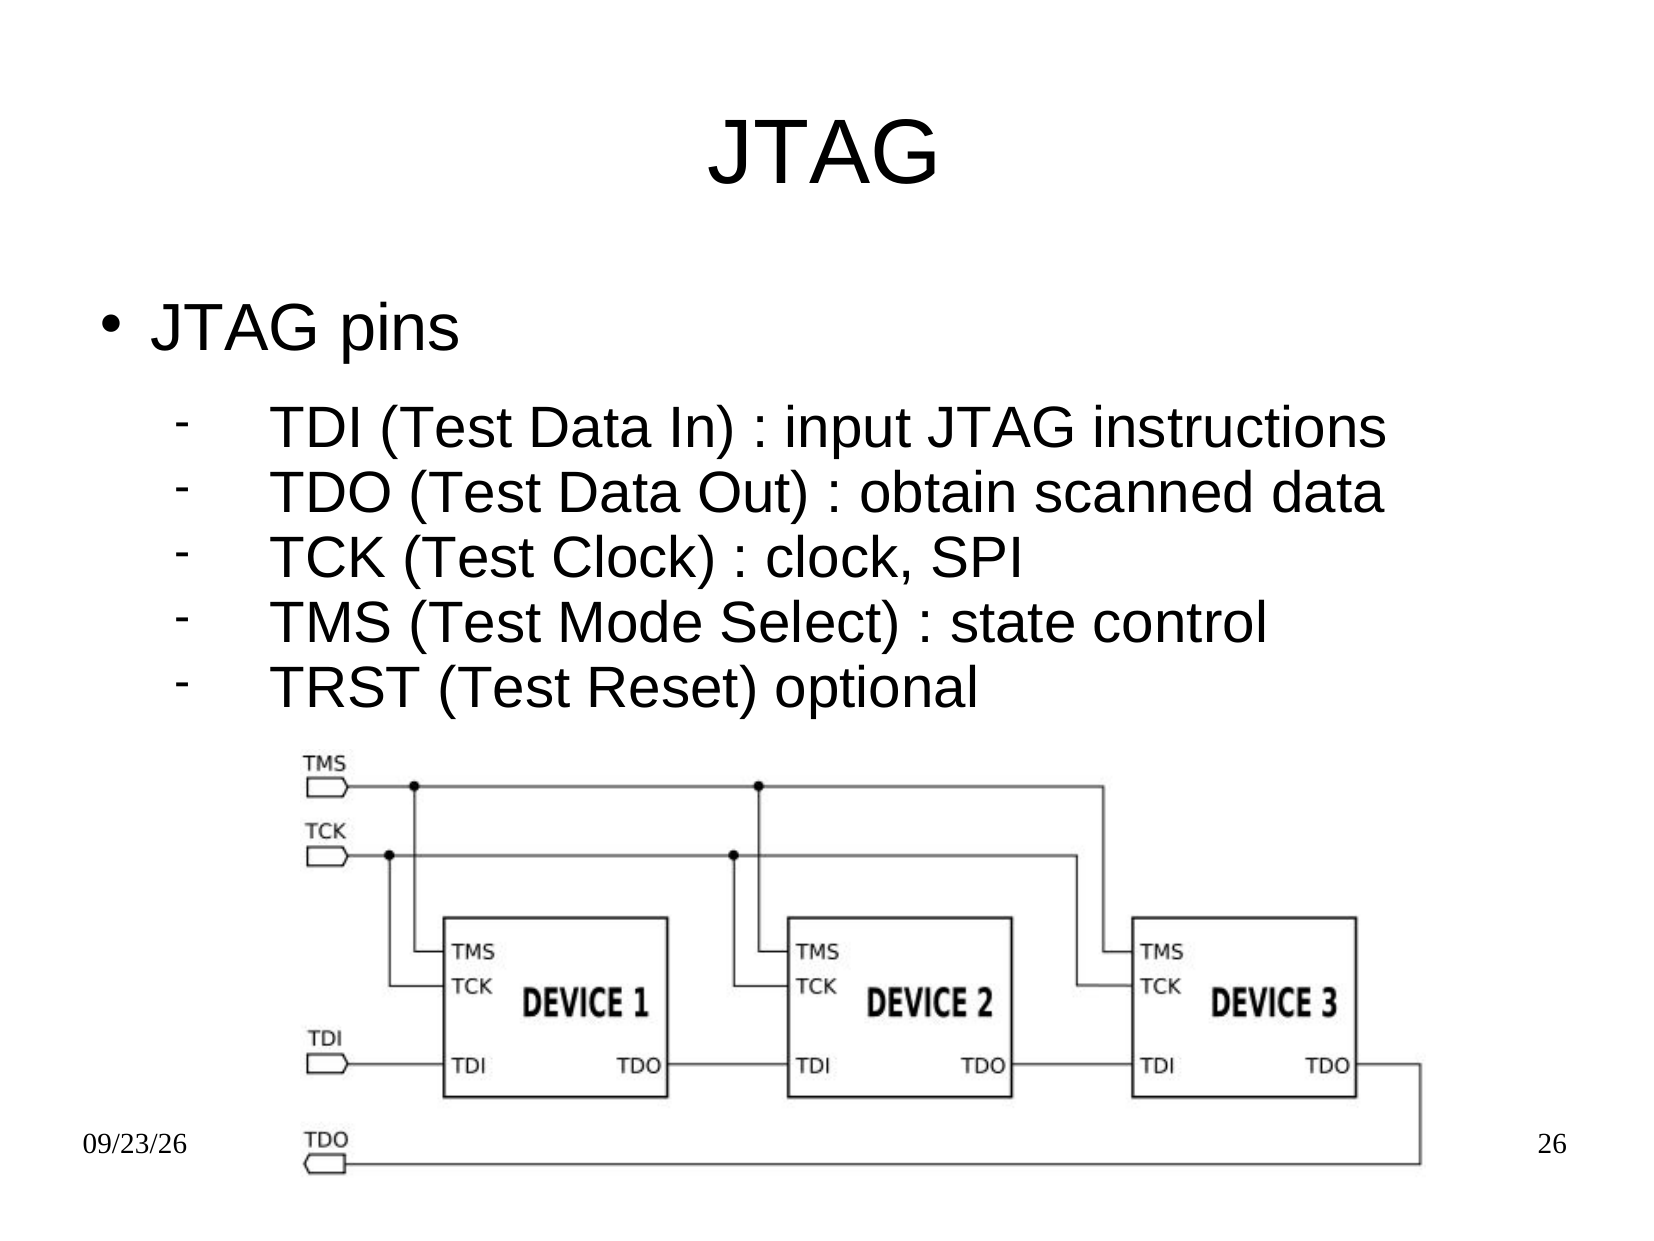

# JTAG
JTAG pins
 TDI (Test Data In) : input JTAG instructions
 TDO (Test Data Out) : obtain scanned data
 TCK (Test Clock) : clock, SPI
 TMS (Test Mode Select) : state control
 TRST (Test Reset) optional
CS3468, Qijun Gu
26